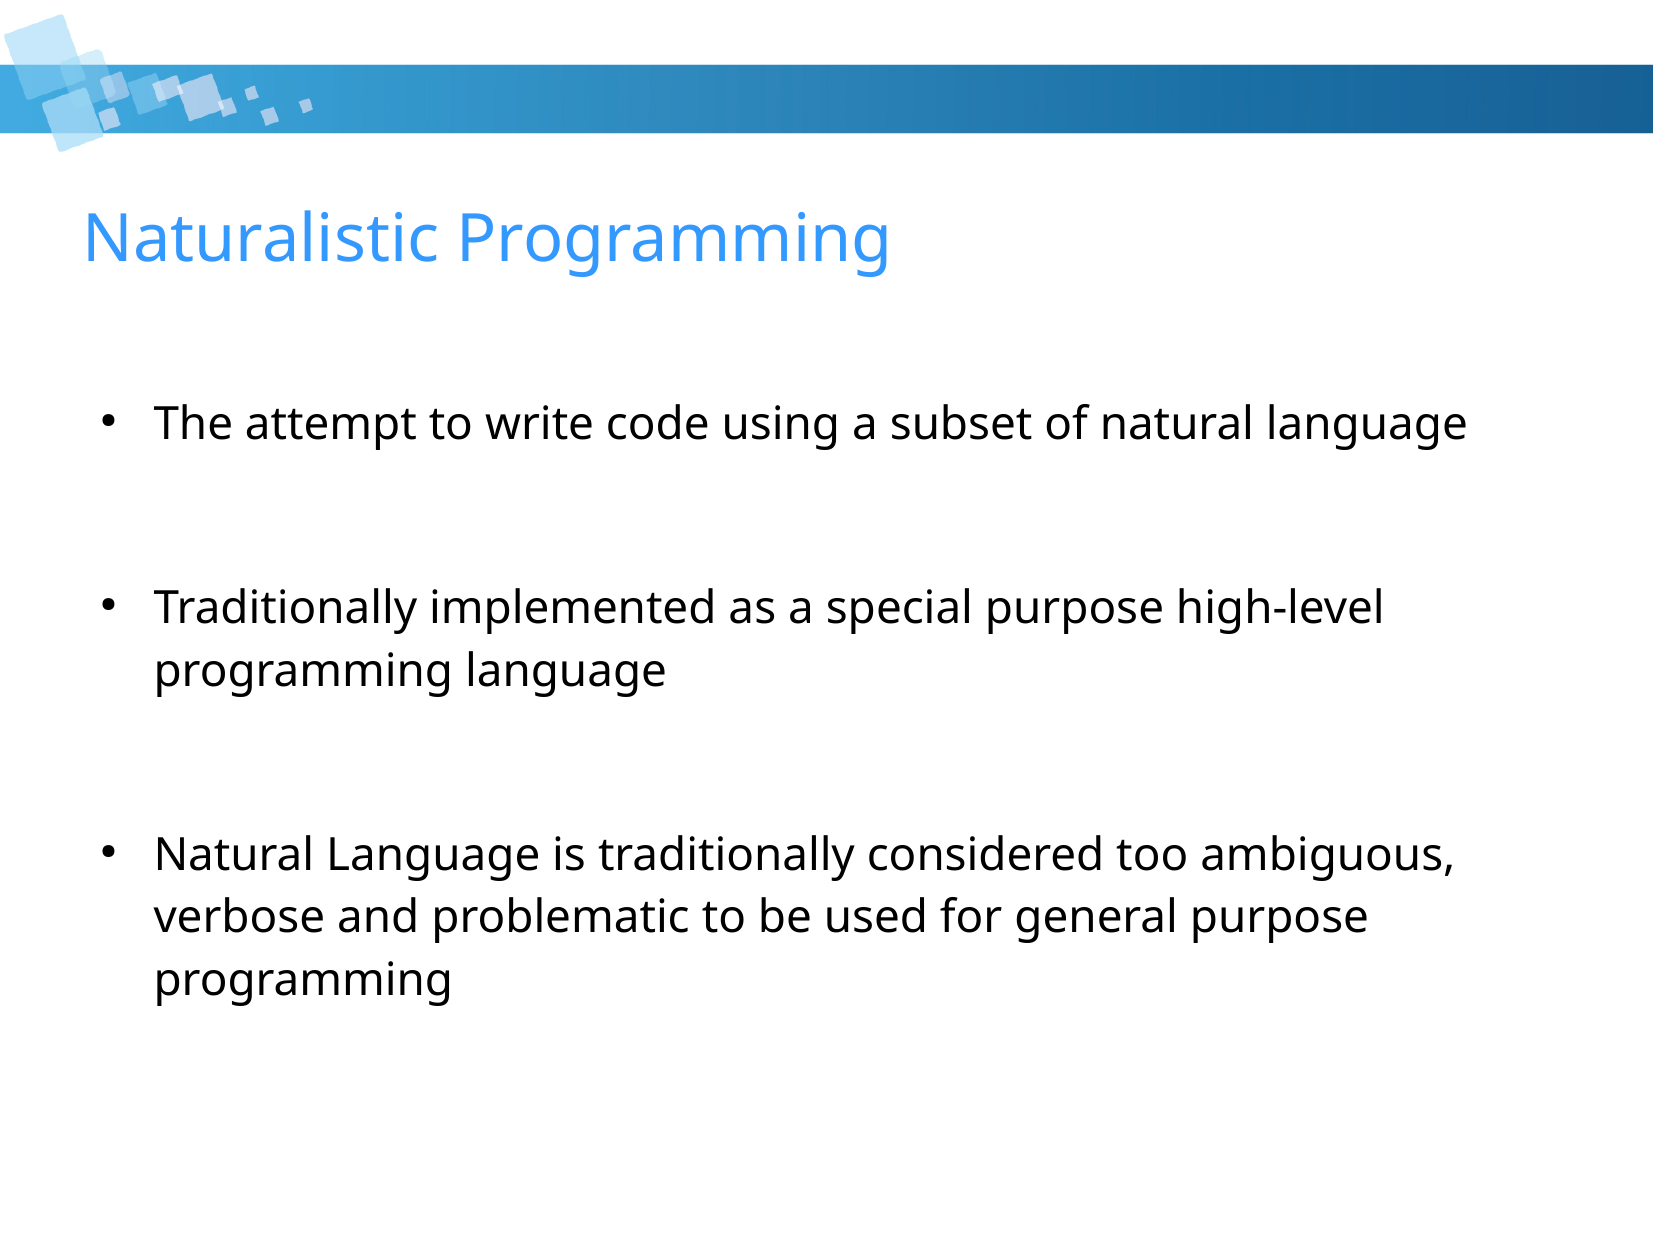

# Naturalistic Programming
The attempt to write code using a subset of natural language
Traditionally implemented as a special purpose high-level programming language
Natural Language is traditionally considered too ambiguous, verbose and problematic to be used for general purpose programming